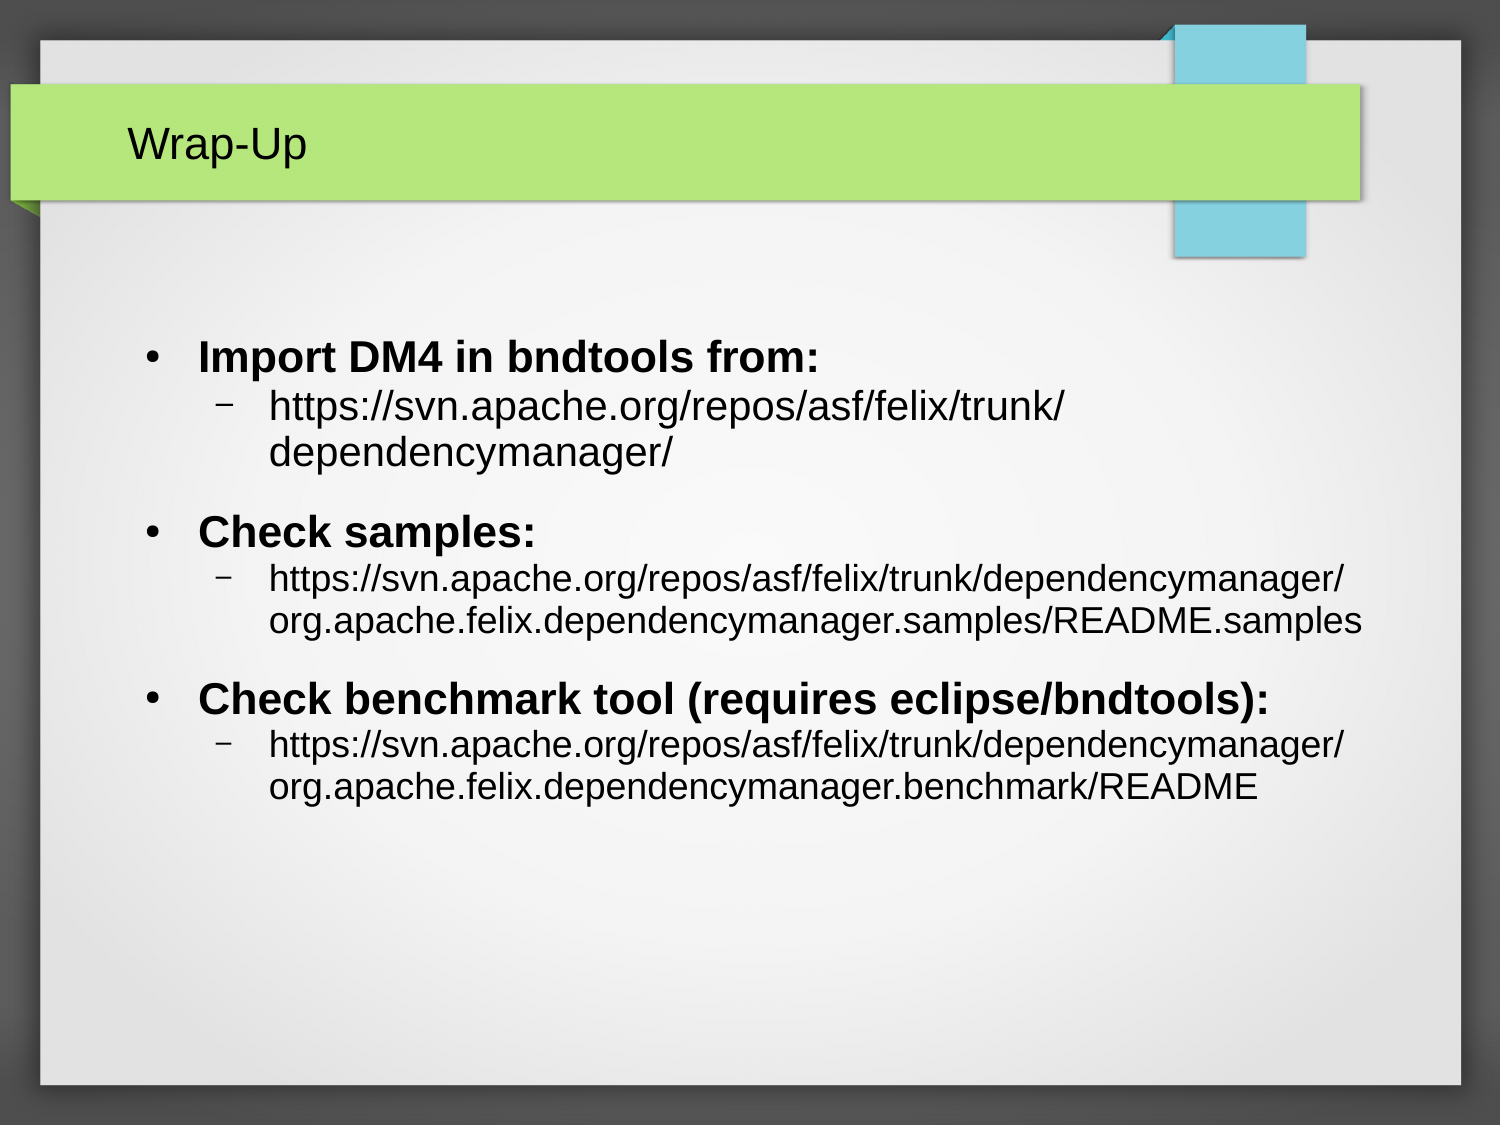

# Wrap-Up
Import DM4 in bndtools from:
https://svn.apache.org/repos/asf/felix/trunk/dependencymanager/
Check samples:
https://svn.apache.org/repos/asf/felix/trunk/dependencymanager/org.apache.felix.dependencymanager.samples/README.samples
Check benchmark tool (requires eclipse/bndtools):
https://svn.apache.org/repos/asf/felix/trunk/dependencymanager/org.apache.felix.dependencymanager.benchmark/README